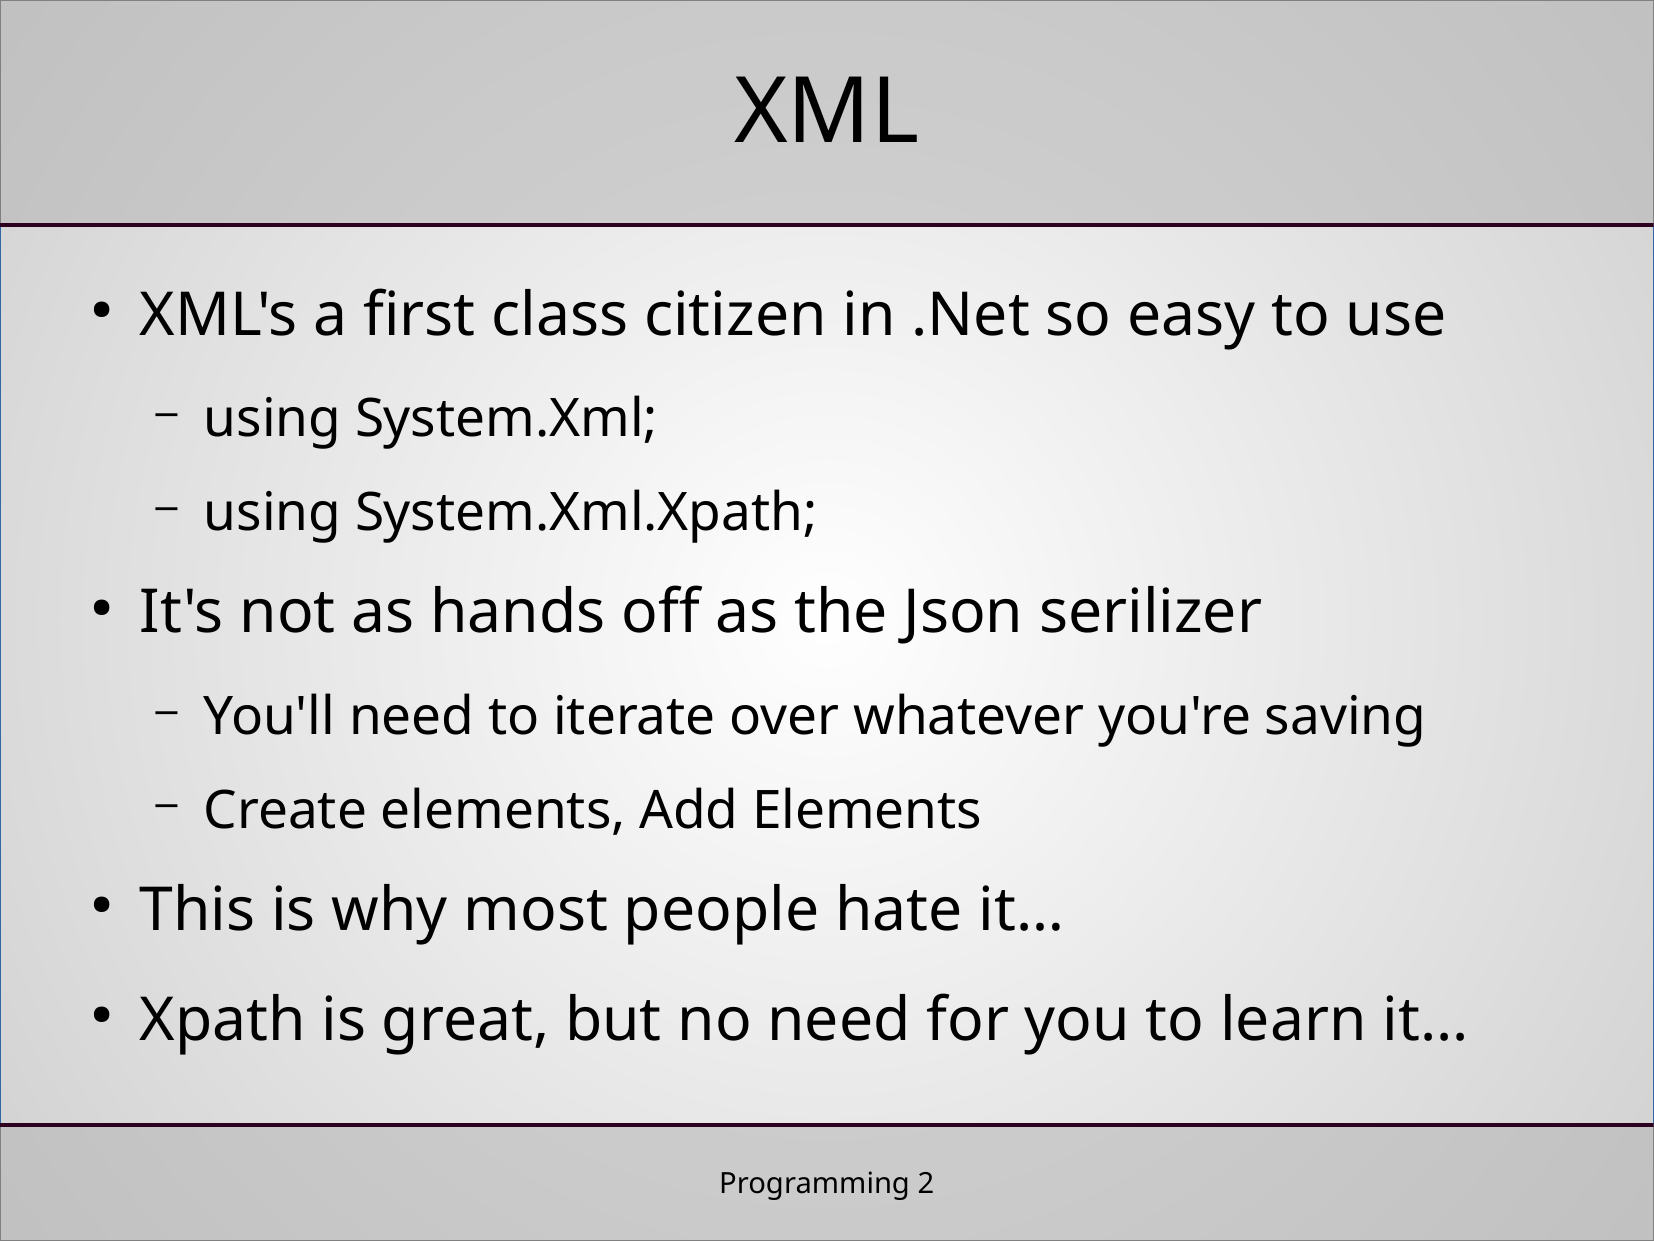

# XML
XML's a first class citizen in .Net so easy to use
using System.Xml;
using System.Xml.Xpath;
It's not as hands off as the Json serilizer
You'll need to iterate over whatever you're saving
Create elements, Add Elements
This is why most people hate it…
Xpath is great, but no need for you to learn it...